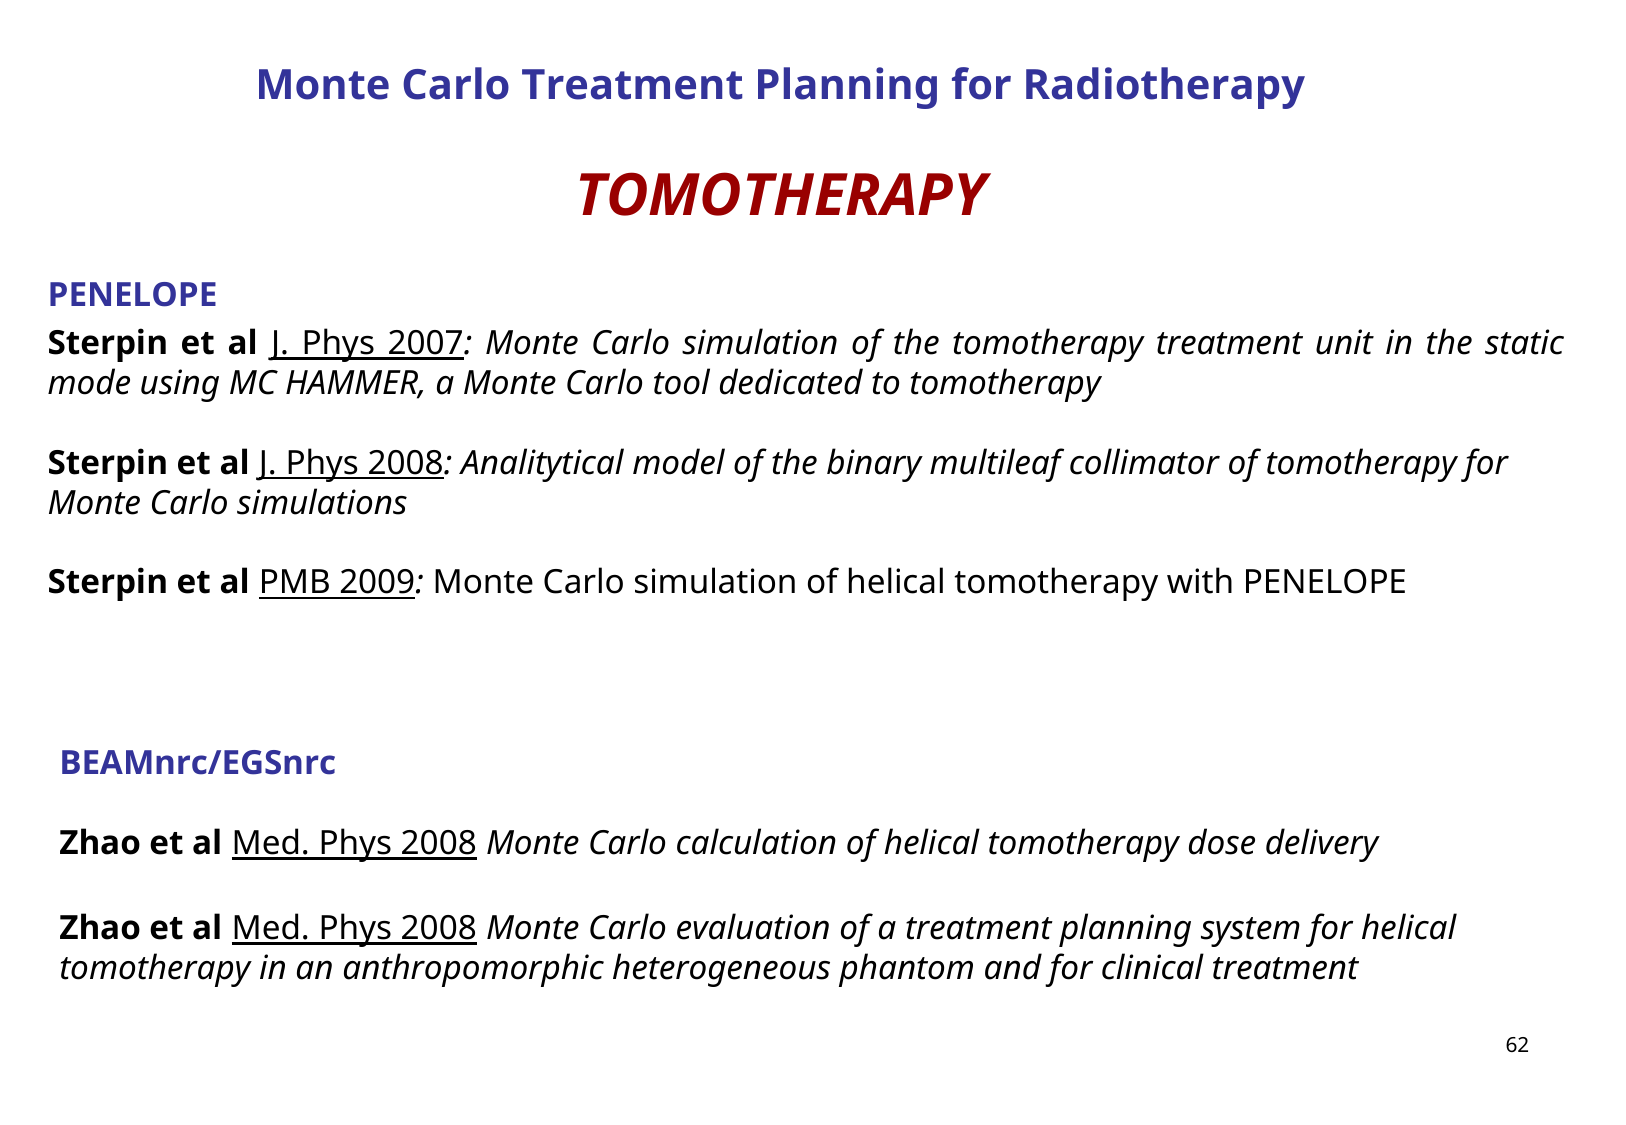

Monte Carlo Treatment Planning for Radiotherapy
TOMOTHERAPY
PENELOPE
Sterpin et al J. Phys 2007: Monte Carlo simulation of the tomotherapy treatment unit in the static mode using MC HAMMER, a Monte Carlo tool dedicated to tomotherapy
Sterpin et al J. Phys 2008: Analitytical model of the binary multileaf collimator of tomotherapy for Monte Carlo simulations
Sterpin et al PMB 2009: Monte Carlo simulation of helical tomotherapy with PENELOPE
BEAMnrc/EGSnrc
Zhao et al Med. Phys 2008 Monte Carlo calculation of helical tomotherapy dose delivery
Zhao et al Med. Phys 2008 Monte Carlo evaluation of a treatment planning system for helical tomotherapy in an anthropomorphic heterogeneous phantom and for clinical treatment
62